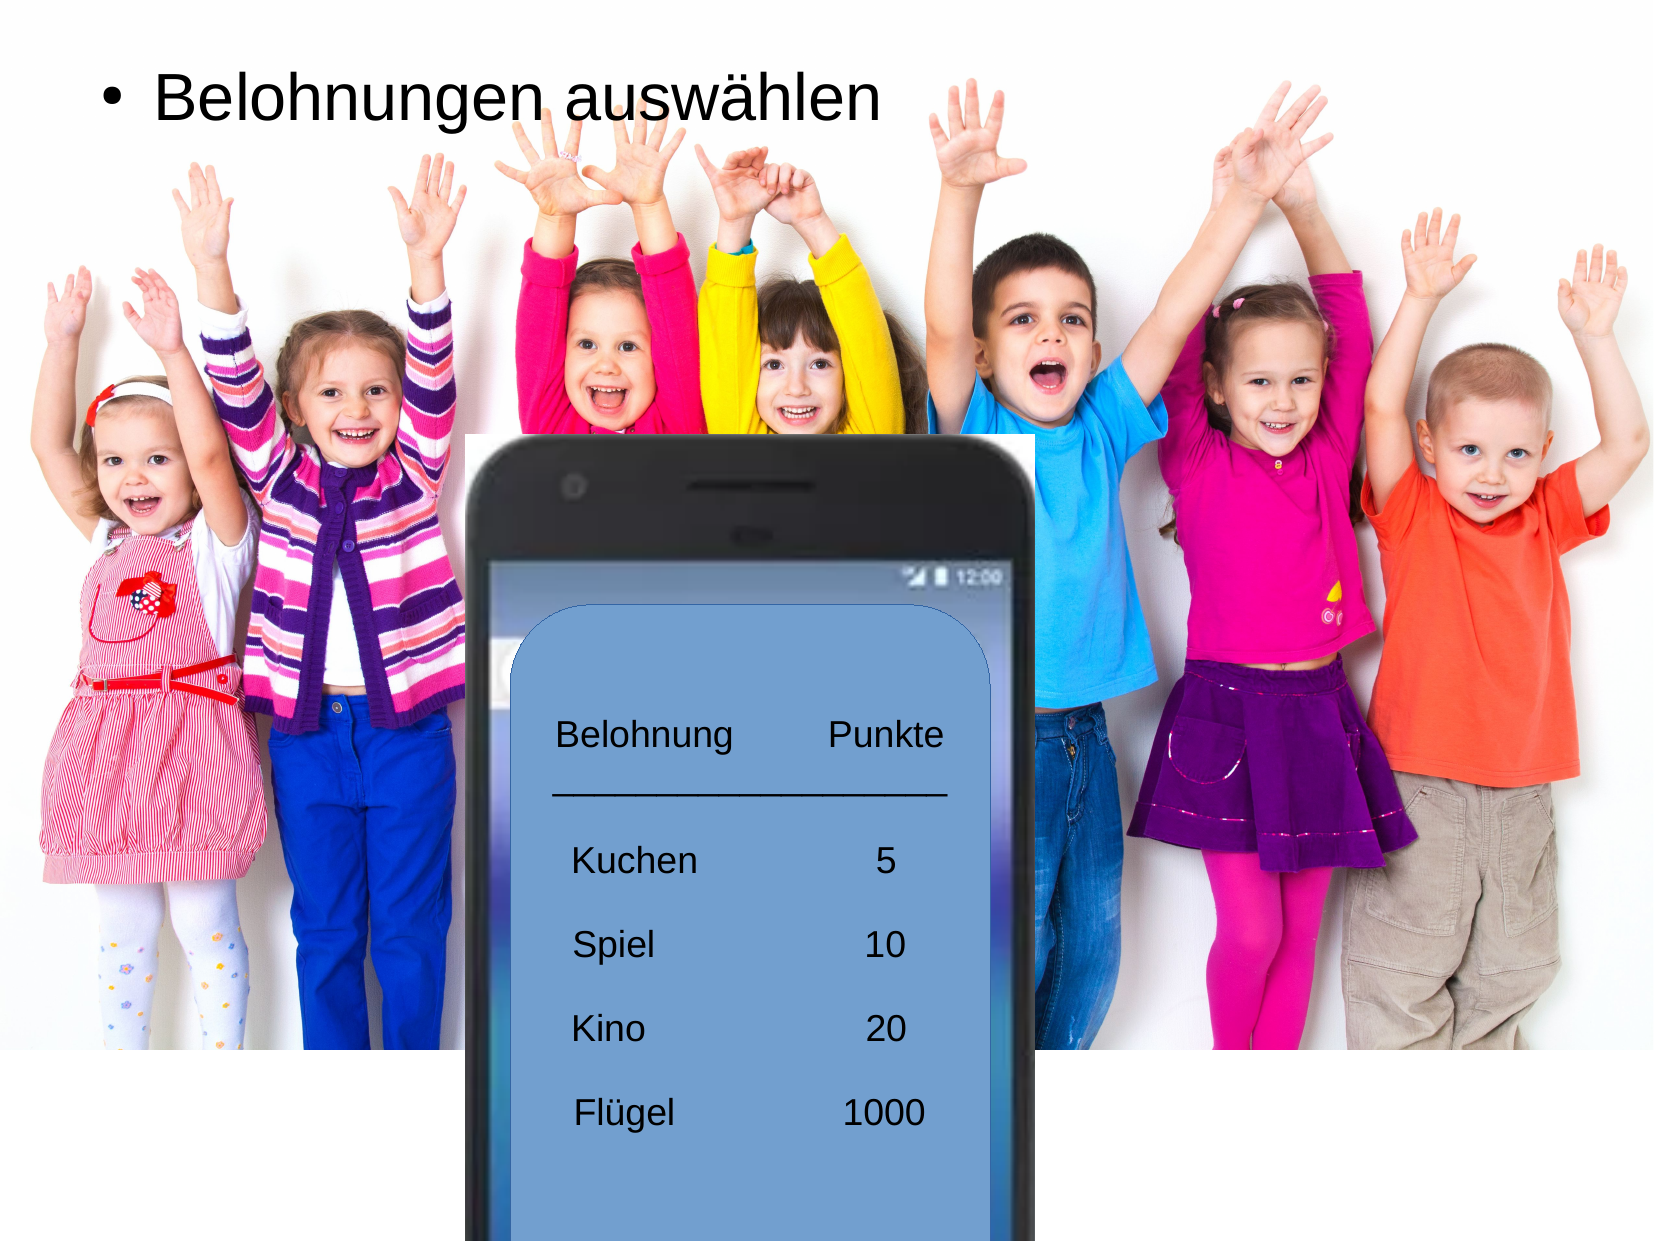

# Belohnungen auswählen
Belohnung Punkte
___________________
 Kuchen 5
 Spiel 10
 Kino 20
 Flügel 1000